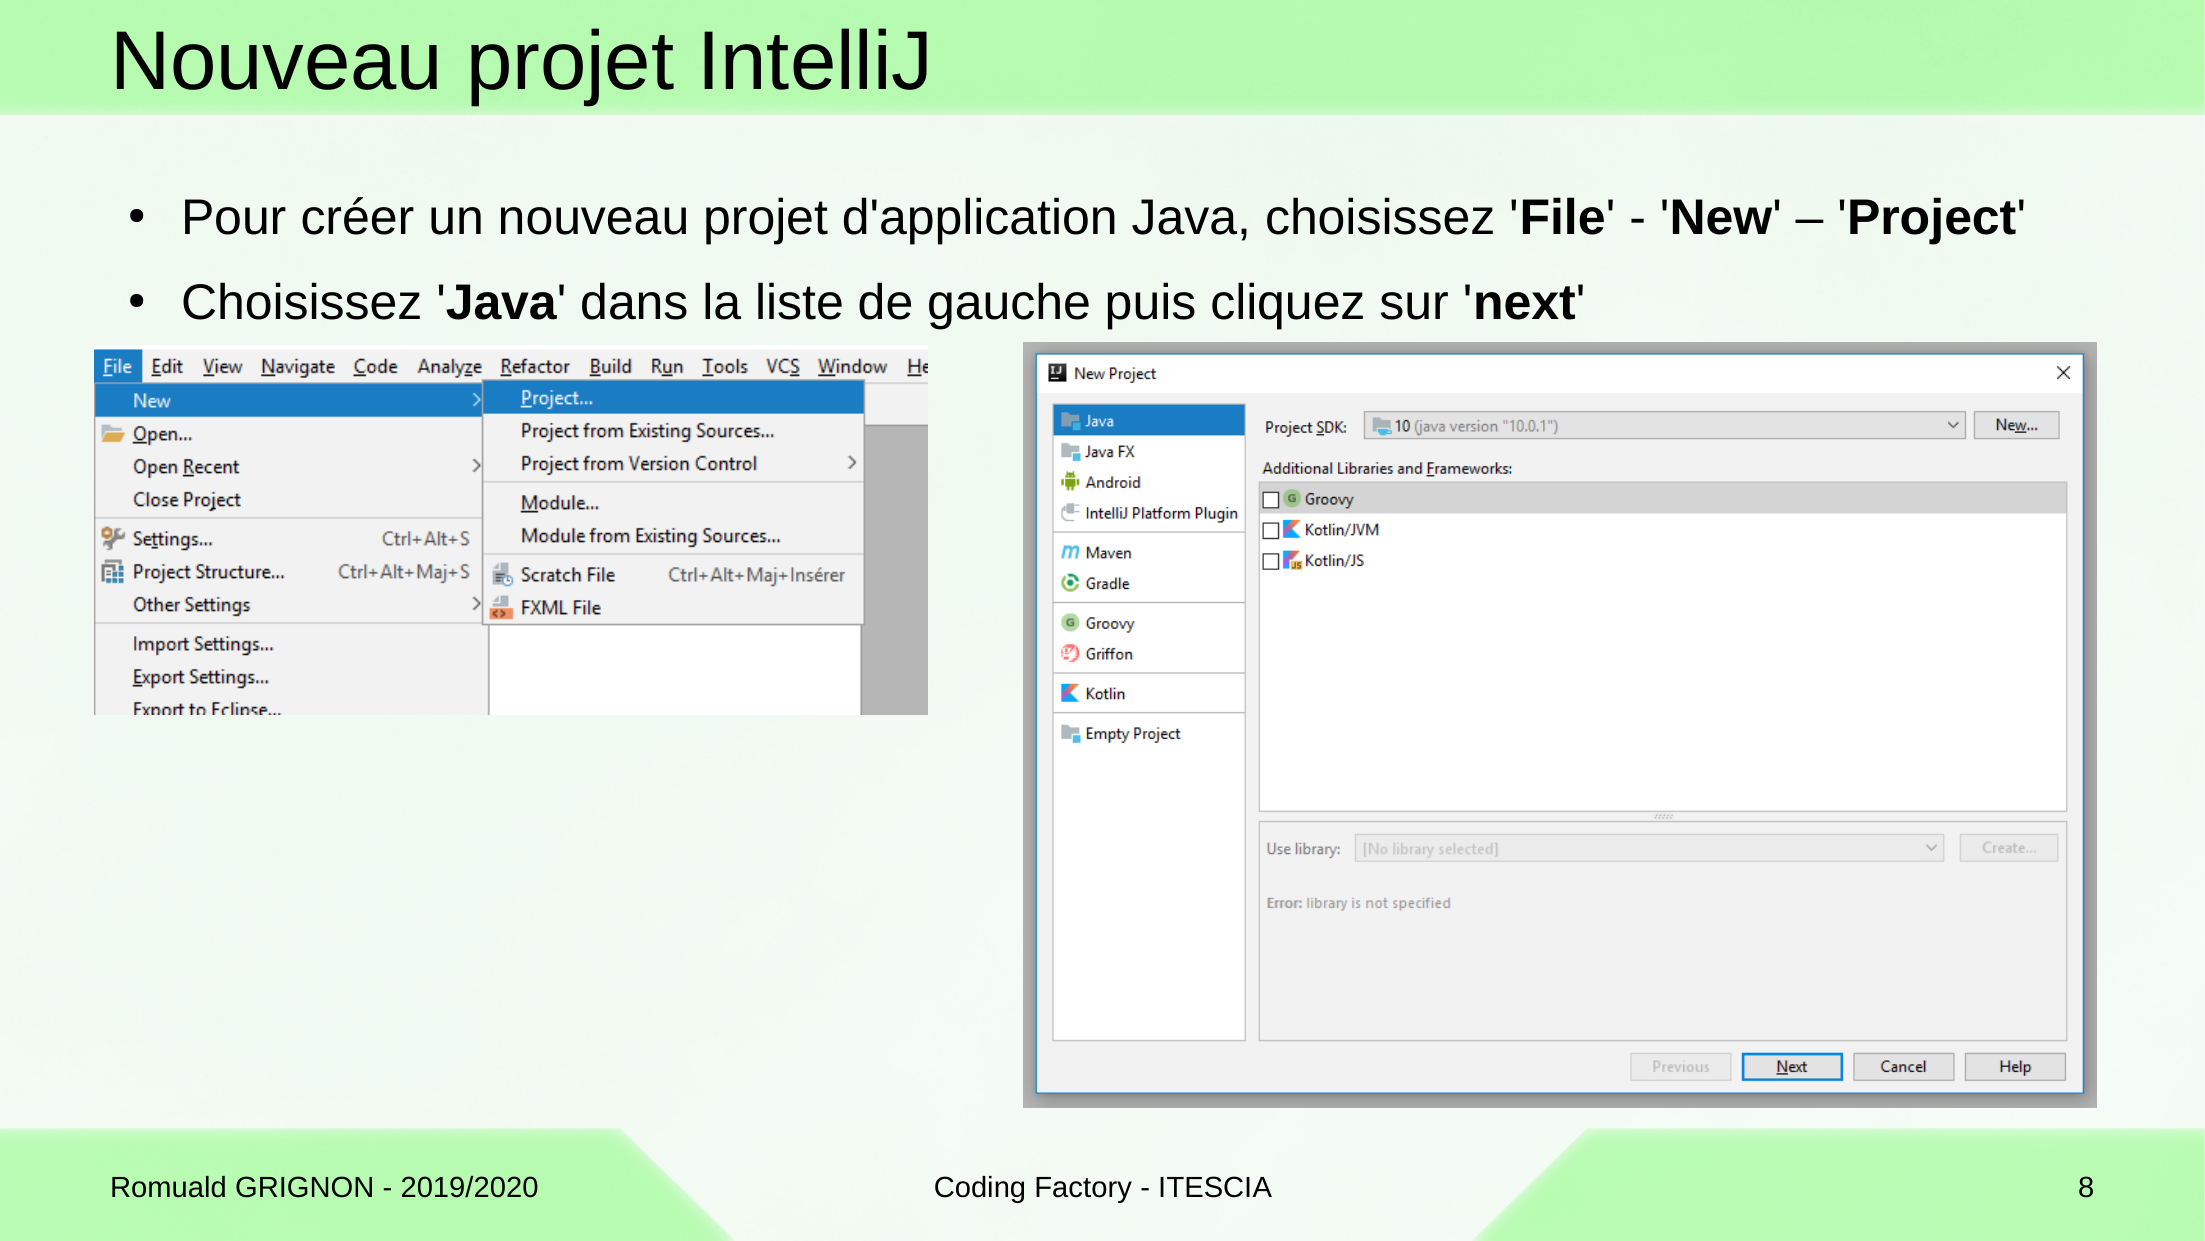

# Nouveau projet IntelliJ
Pour créer un nouveau projet d'application Java, choisissez 'File' - 'New' – 'Project'
Choisissez 'Java' dans la liste de gauche puis cliquez sur 'next'
Romuald GRIGNON - 2019/2020
Coding Factory - ITESCIA
8